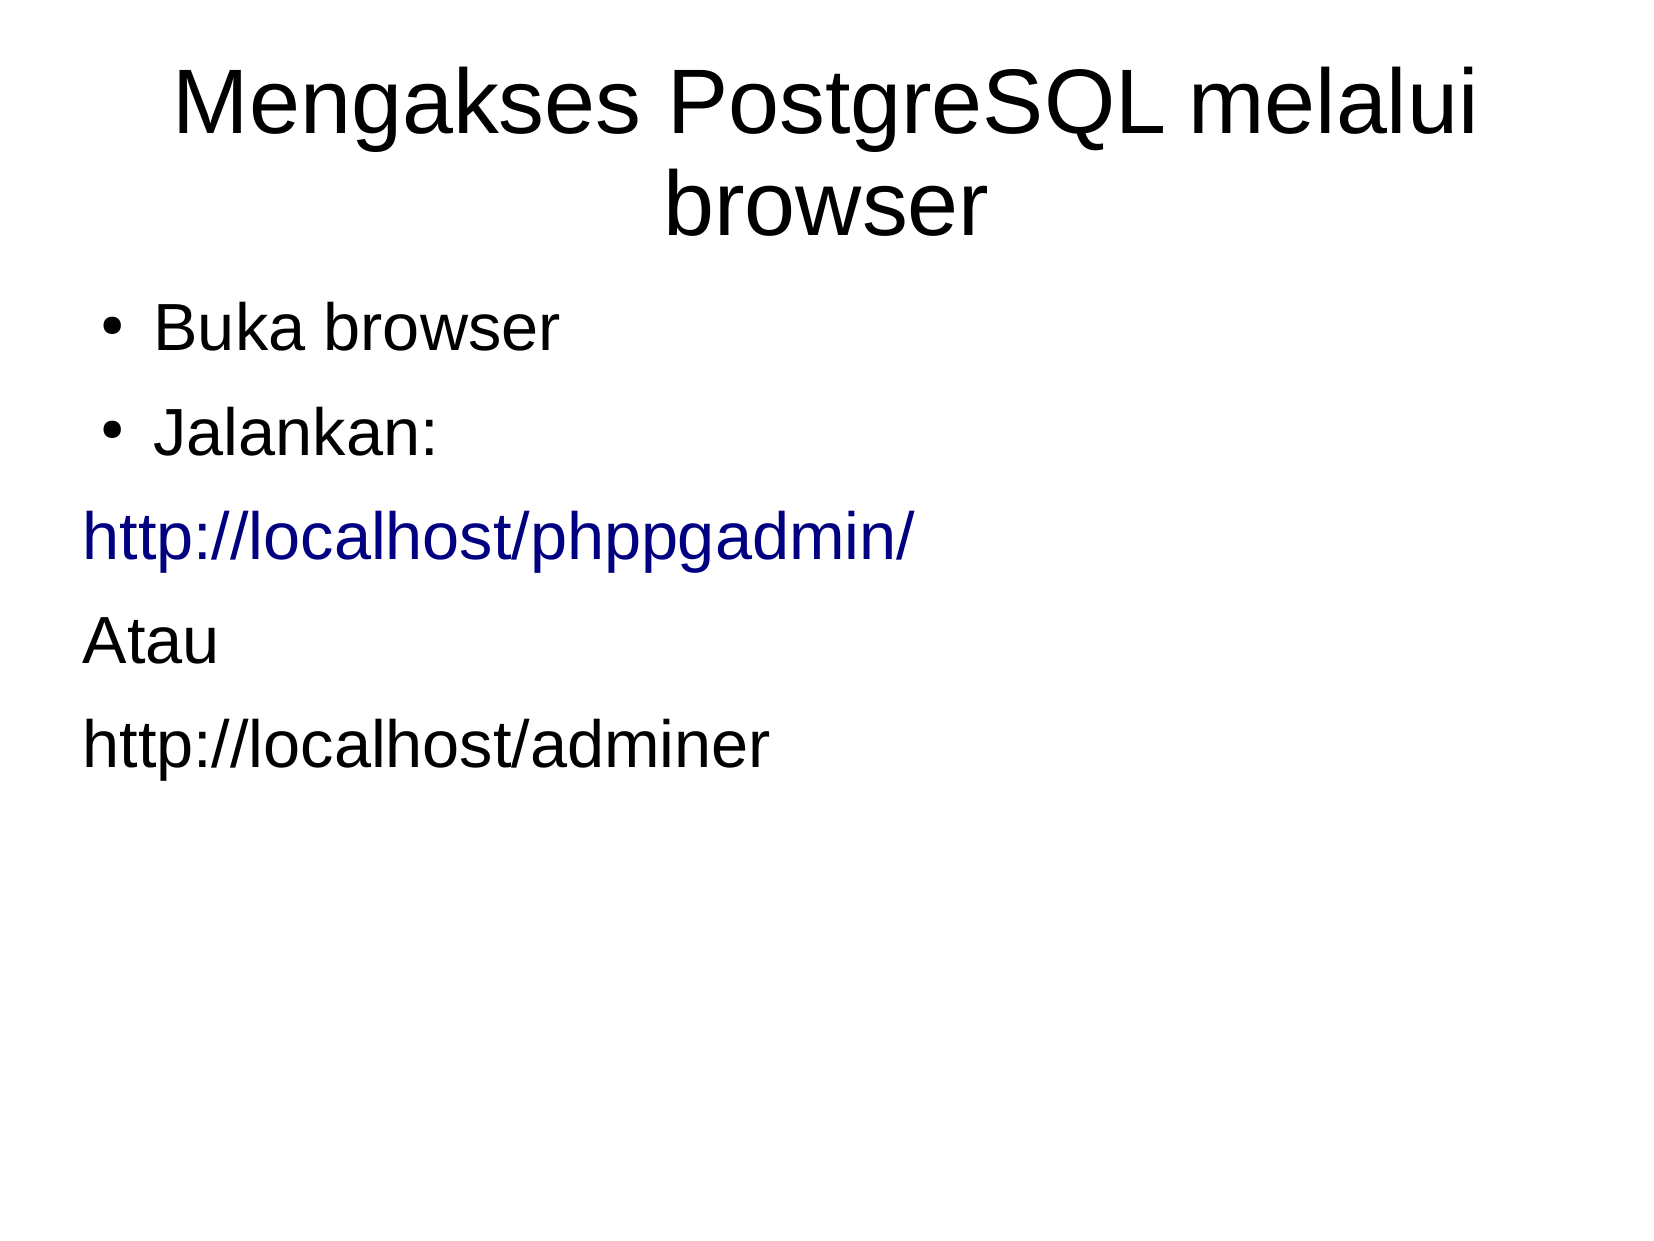

# Mengakses PostgreSQL melalui browser
Buka browser
Jalankan:
http://localhost/phppgadmin/
Atau
http://localhost/adminer